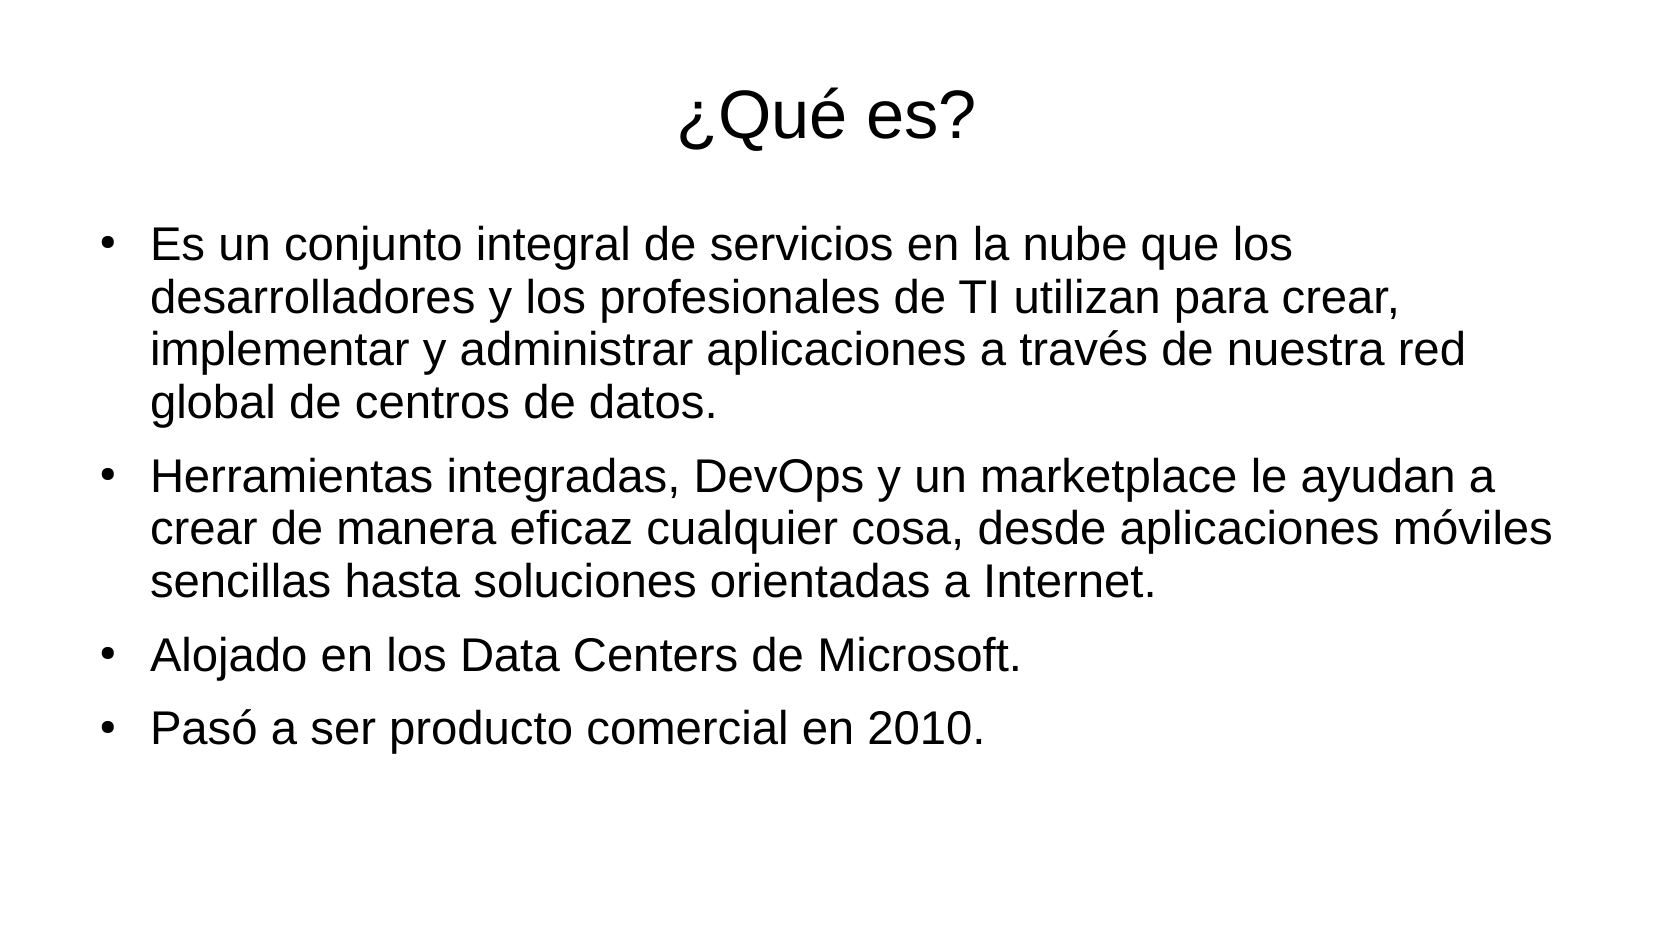

# ¿Qué es?
Es un conjunto integral de servicios en la nube que los desarrolladores y los profesionales de TI utilizan para crear, implementar y administrar aplicaciones a través de nuestra red global de centros de datos.
Herramientas integradas, DevOps y un marketplace le ayudan a crear de manera eficaz cualquier cosa, desde aplicaciones móviles sencillas hasta soluciones orientadas a Internet.
Alojado en los Data Centers de Microsoft.
Pasó a ser producto comercial en 2010.